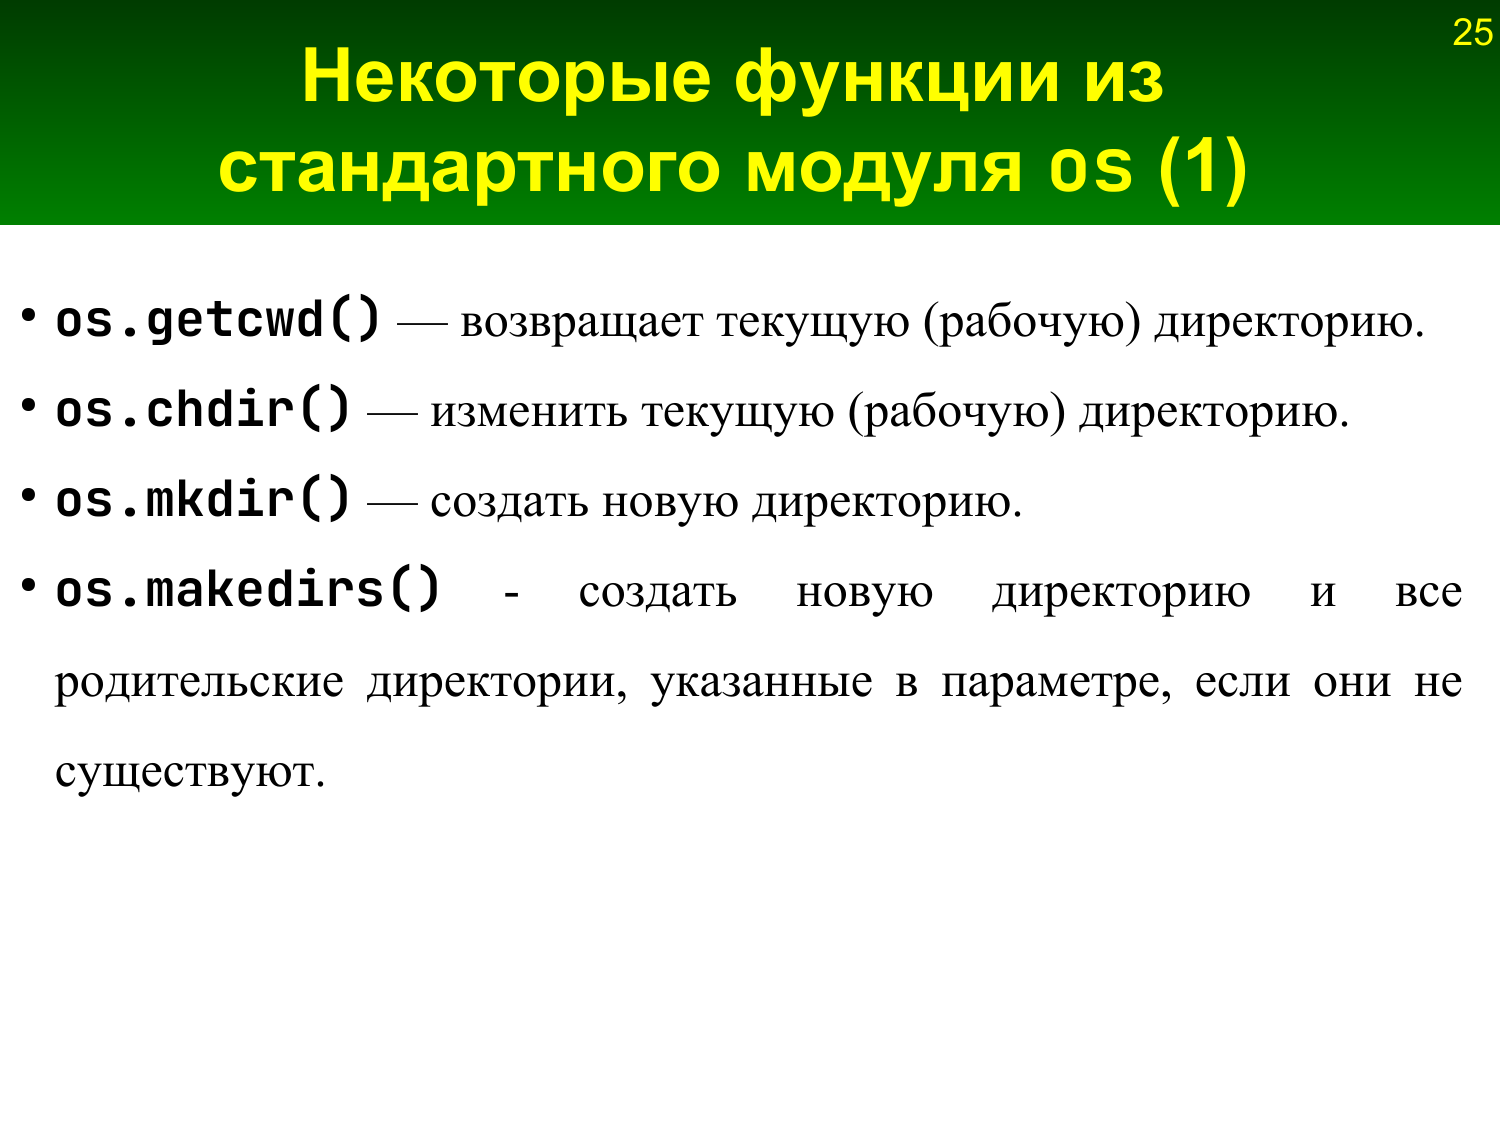

# Некоторые функции из стандартного модуля os (1)
os.getcwd() — возвращает текущую (рабочую) директорию.
os.chdir() — изменить текущую (рабочую) директорию.
os.mkdir() — создать новую директорию.
os.makedirs() - создать новую директорию и все родительские директории, указанные в параметре, если они не существуют.